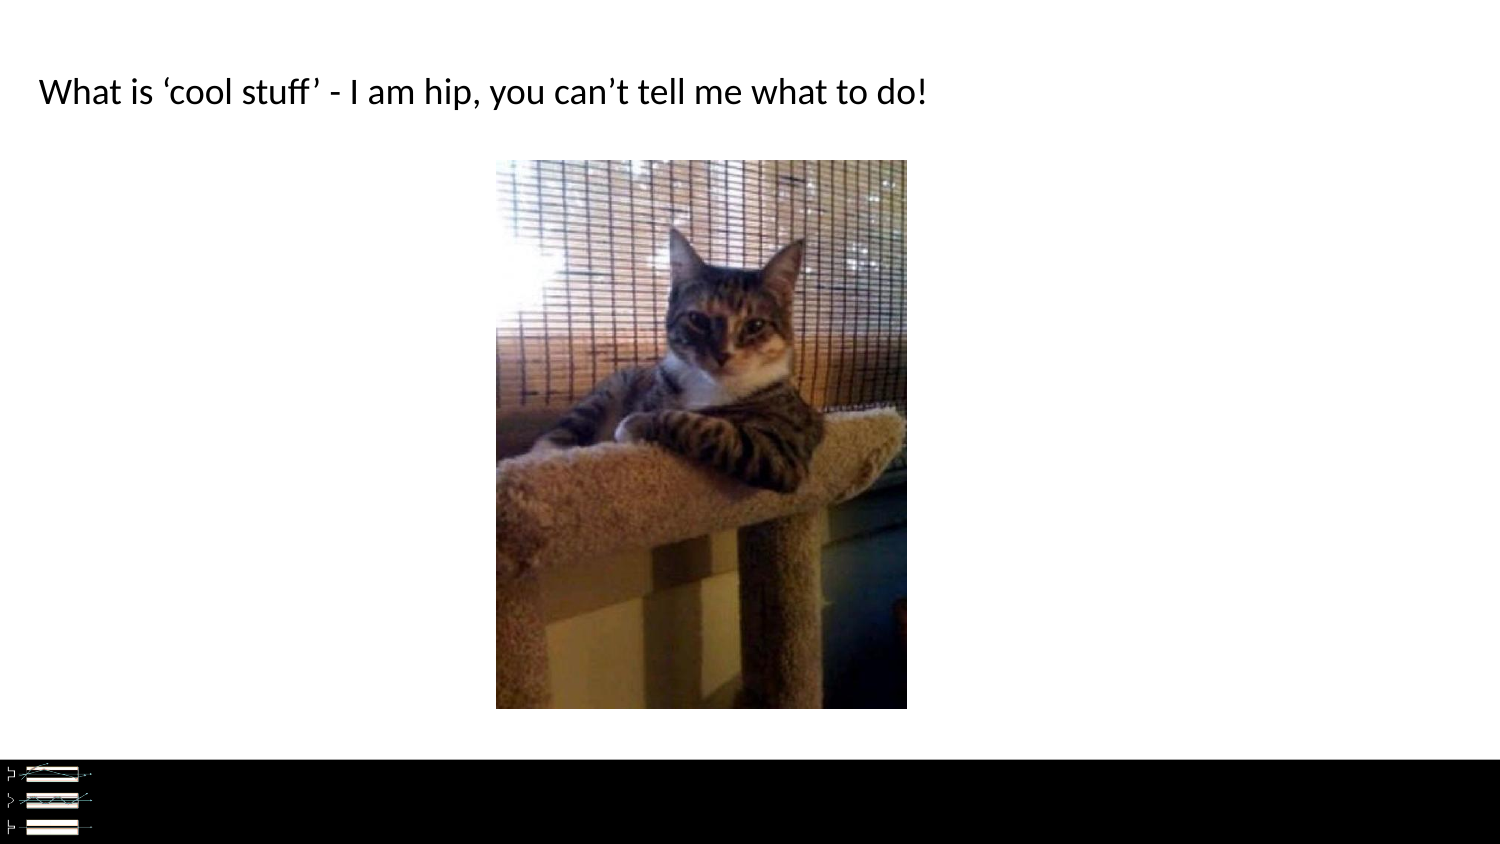

# What is ‘cool stuff’ - I am hip, you can’t tell me what to do!